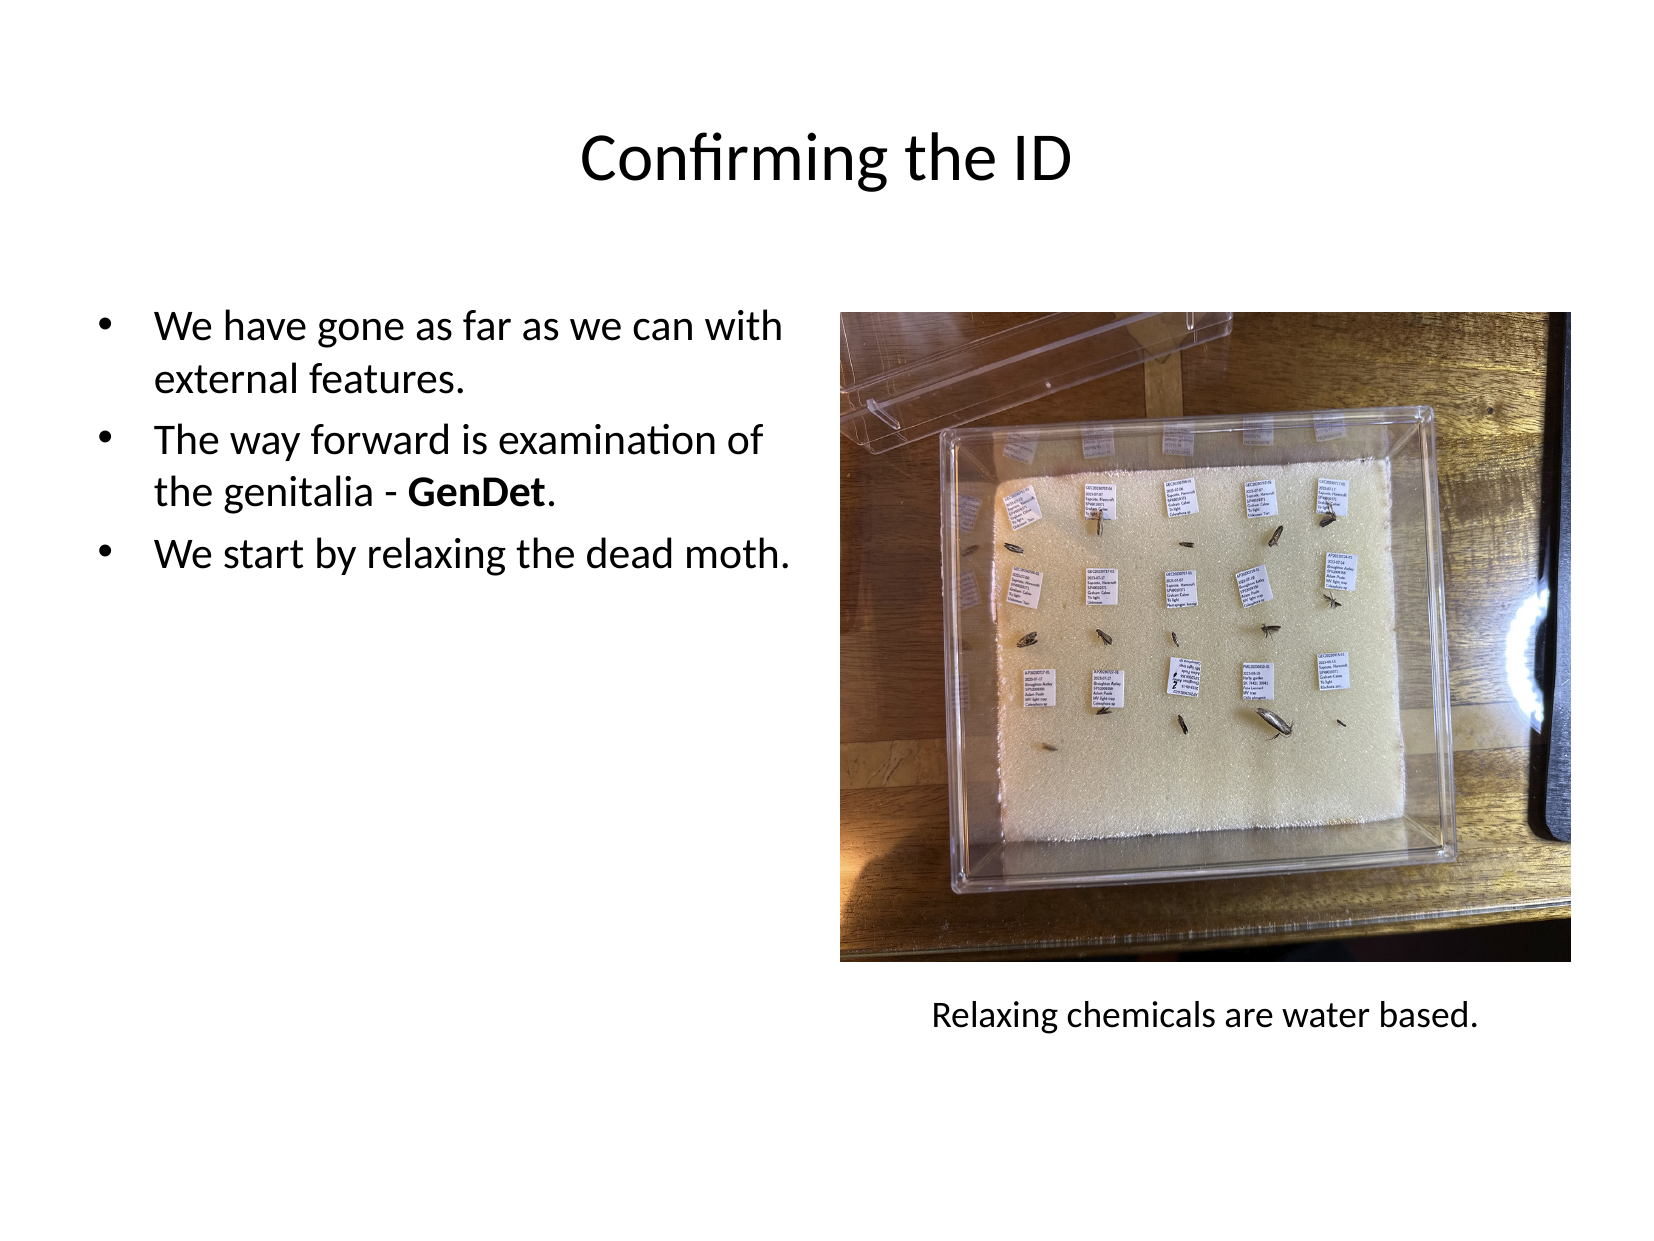

# Confirming the ID
We have gone as far as we can with external features.
The way forward is examination of the genitalia - GenDet.
We start by relaxing the dead moth.
Relaxing chemicals are water based.